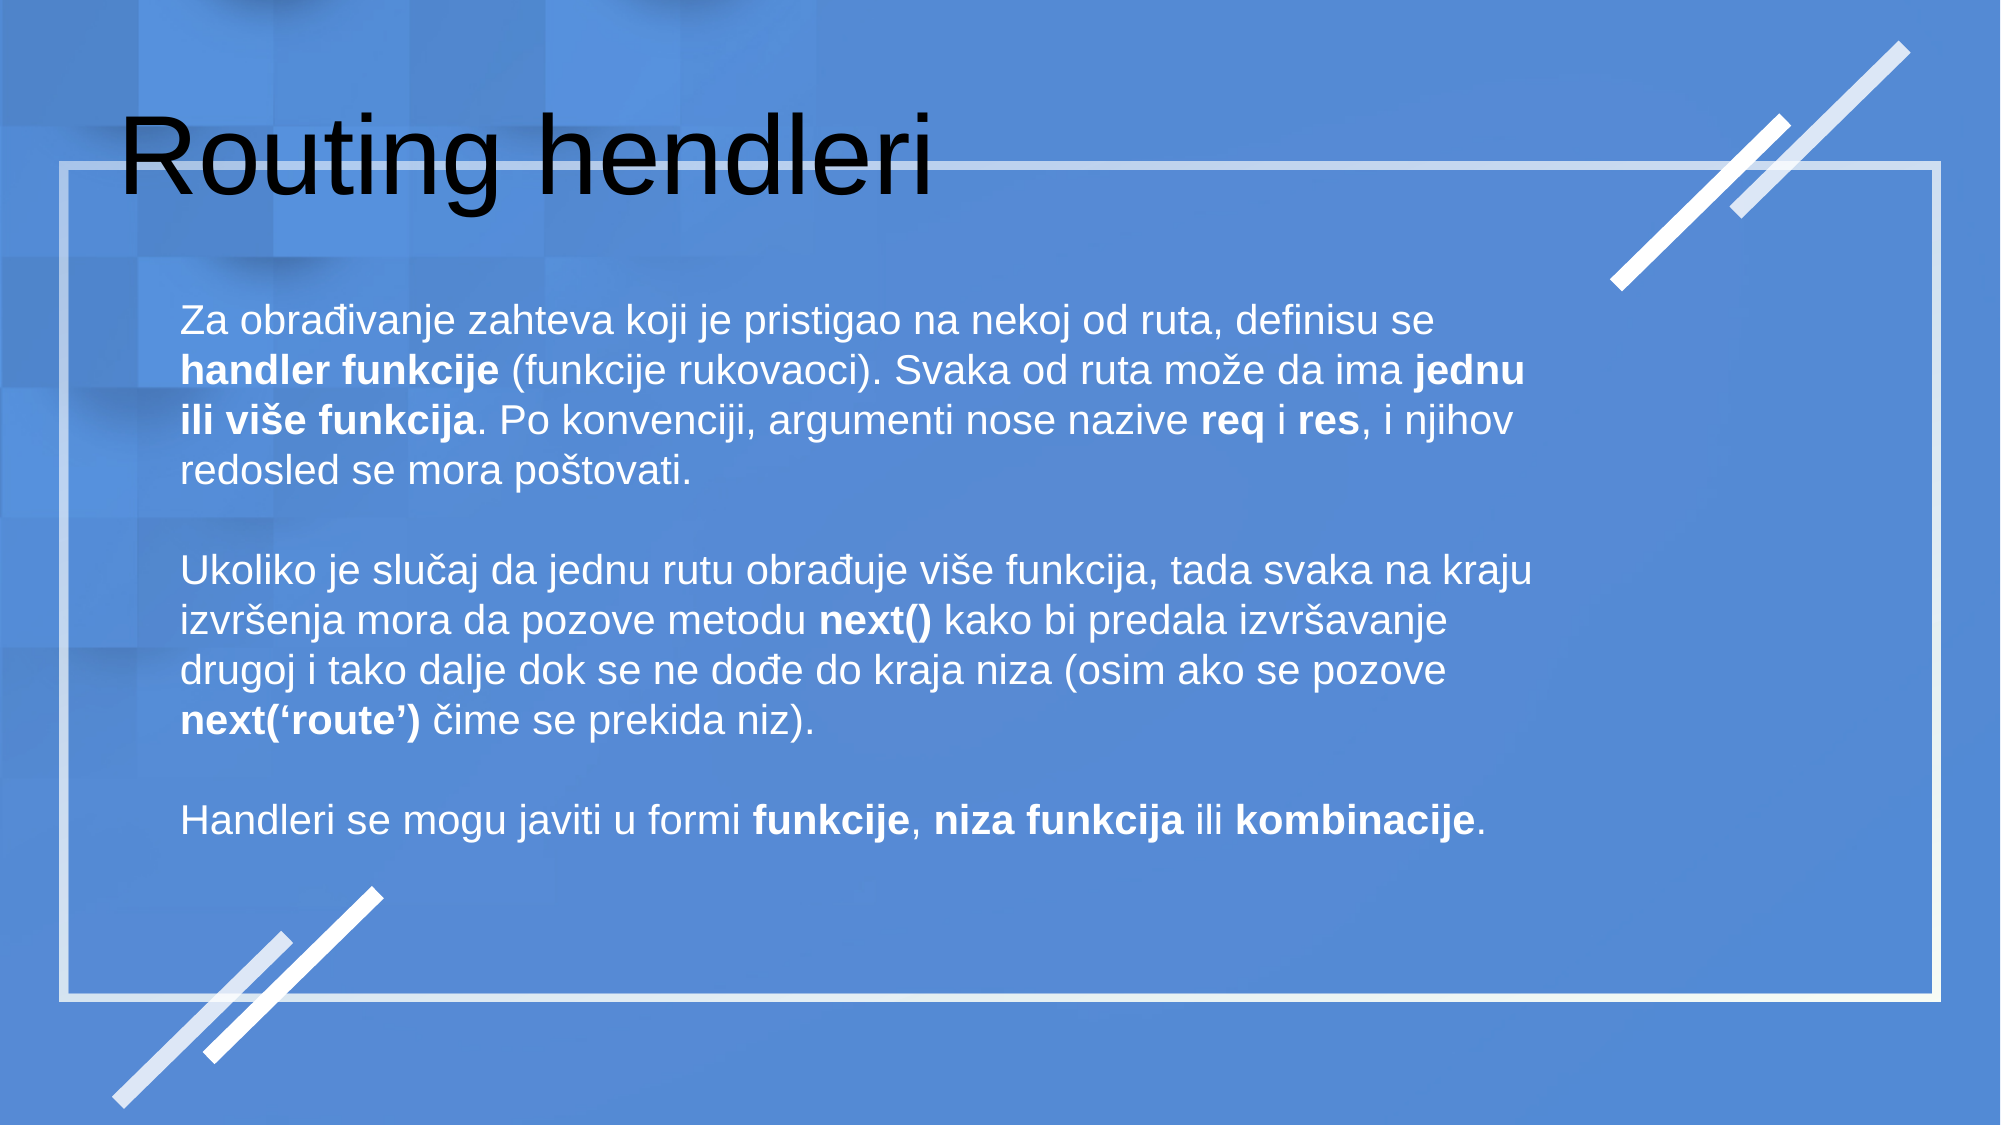

Routing hendleri
Za obrađivanje zahteva koji je pristigao na nekoj od ruta, definisu se handler funkcije (funkcije rukovaoci). Svaka od ruta može da ima jednu ili više funkcija. Po konvenciji, argumenti nose nazive req i res, i njihov redosled se mora poštovati.
Ukoliko je slučaj da jednu rutu obrađuje više funkcija, tada svaka na kraju izvršenja mora da pozove metodu next() kako bi predala izvršavanje drugoj i tako dalje dok se ne dođe do kraja niza (osim ako se pozove next(‘route’) čime se prekida niz).
Handleri se mogu javiti u formi funkcije, niza funkcija ili kombinacije.